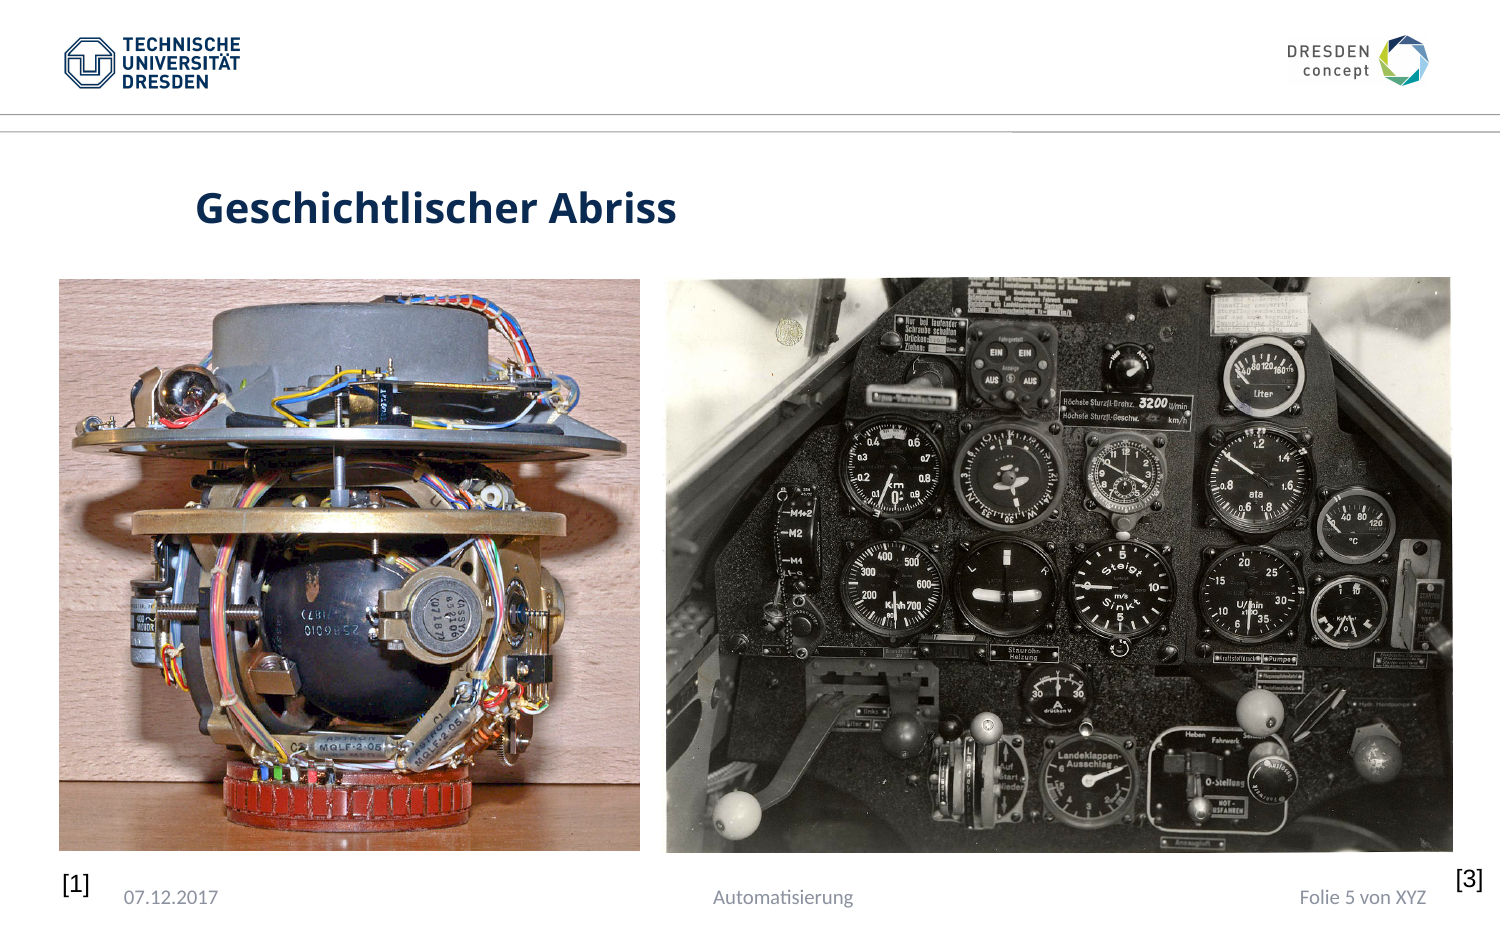

# Geschichtlischer Abriss
[3]
[1]
07.12.2017
Folie von XYZ
Automatisierung